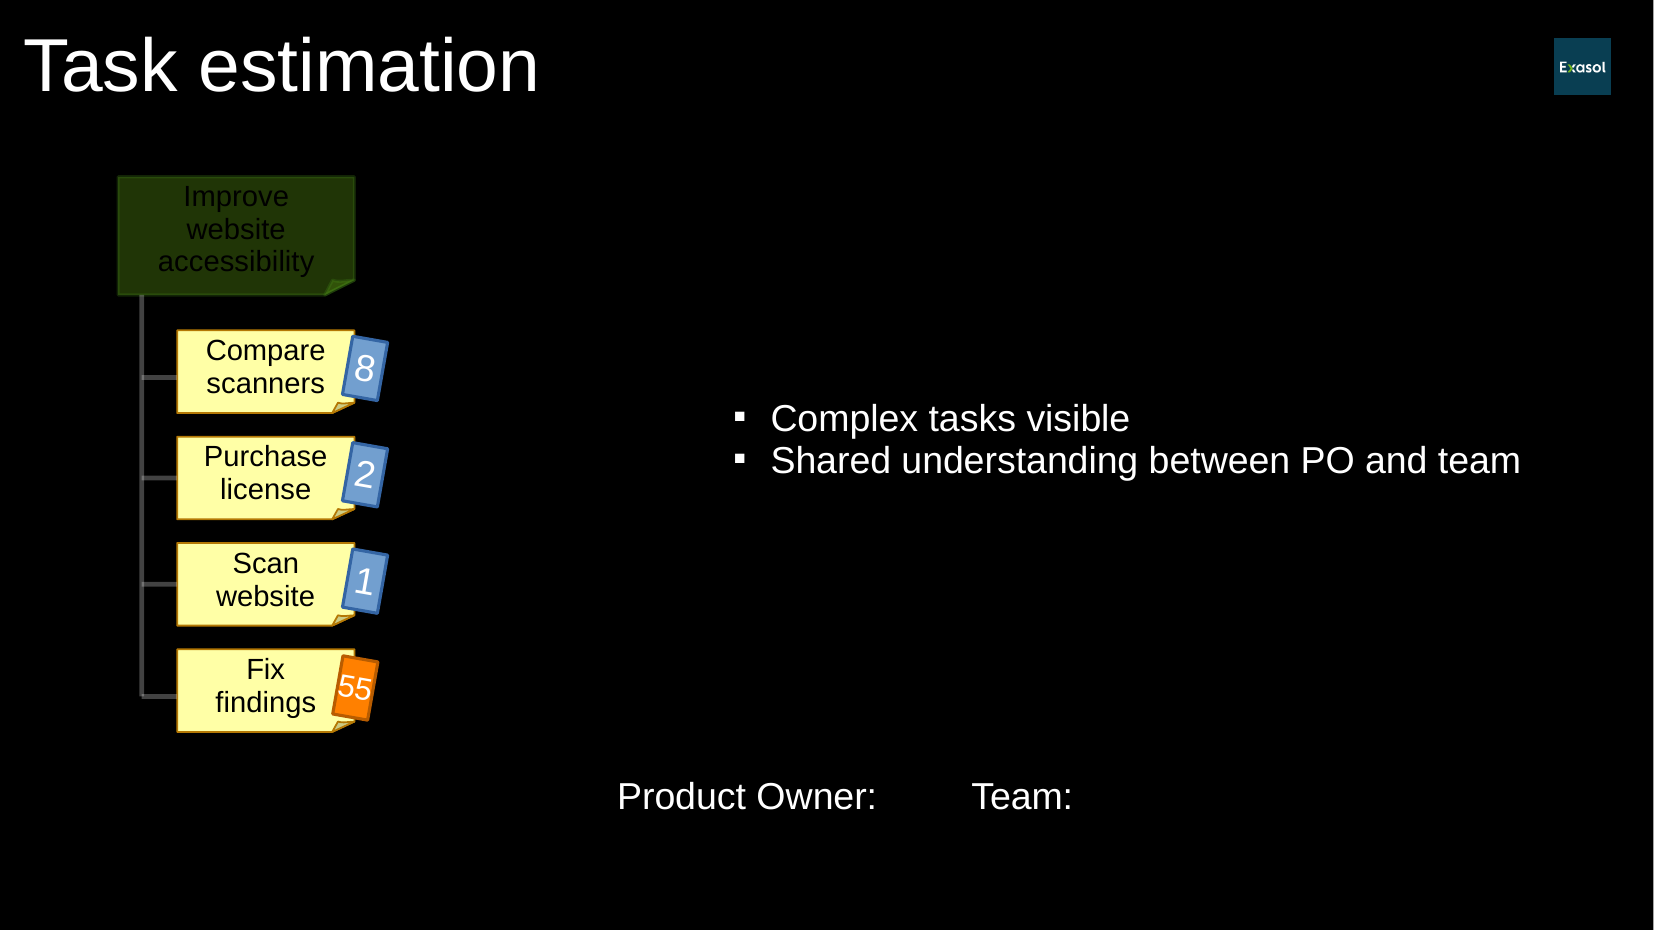

# Task estimation
Improve website accessibility
Compare scanners
8
Complex tasks visible
Shared understanding between PO and team
Purchase license
2
Scan website
1
Fix findings
55
Product Owner: 	Team: